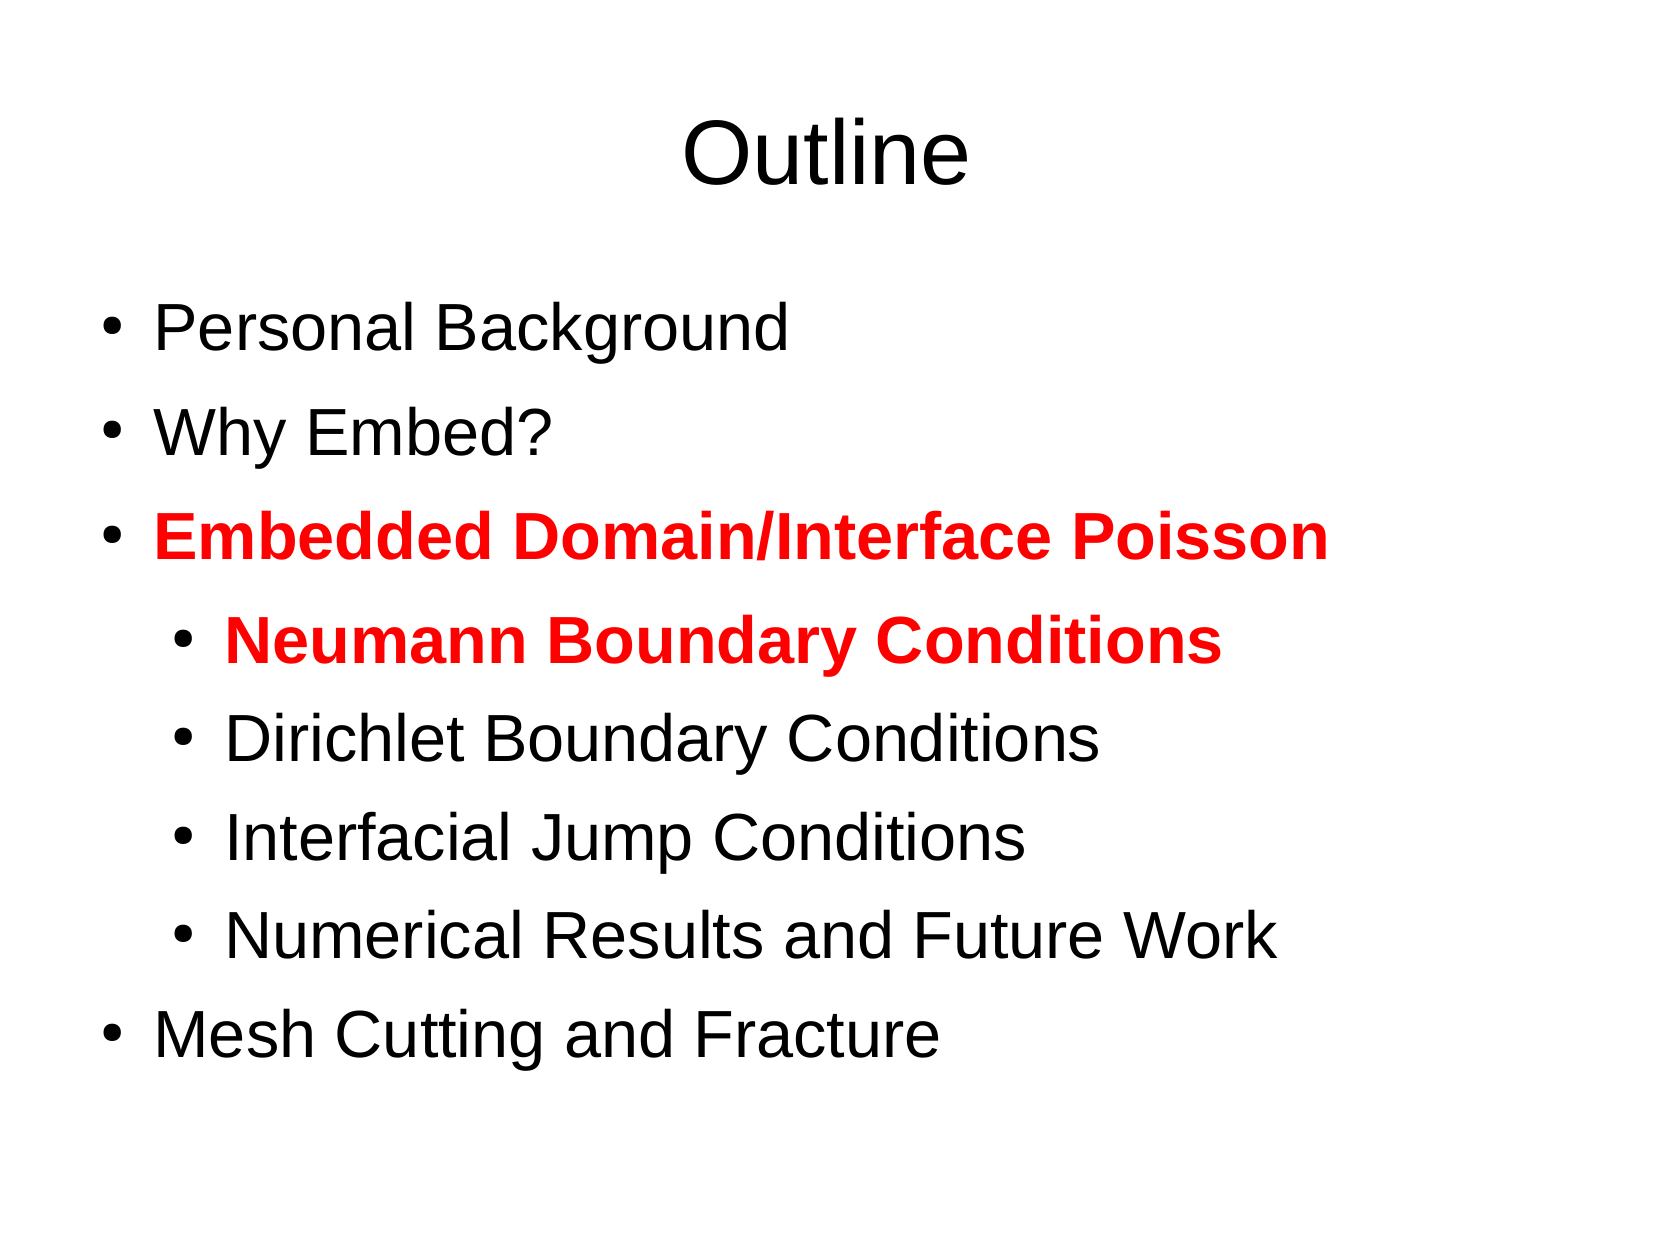

# Outline
Personal Background
Why Embed?
Embedded Domain/Interface Poisson
Neumann Boundary Conditions
Dirichlet Boundary Conditions
Interfacial Jump Conditions
Numerical Results and Future Work
Mesh Cutting and Fracture